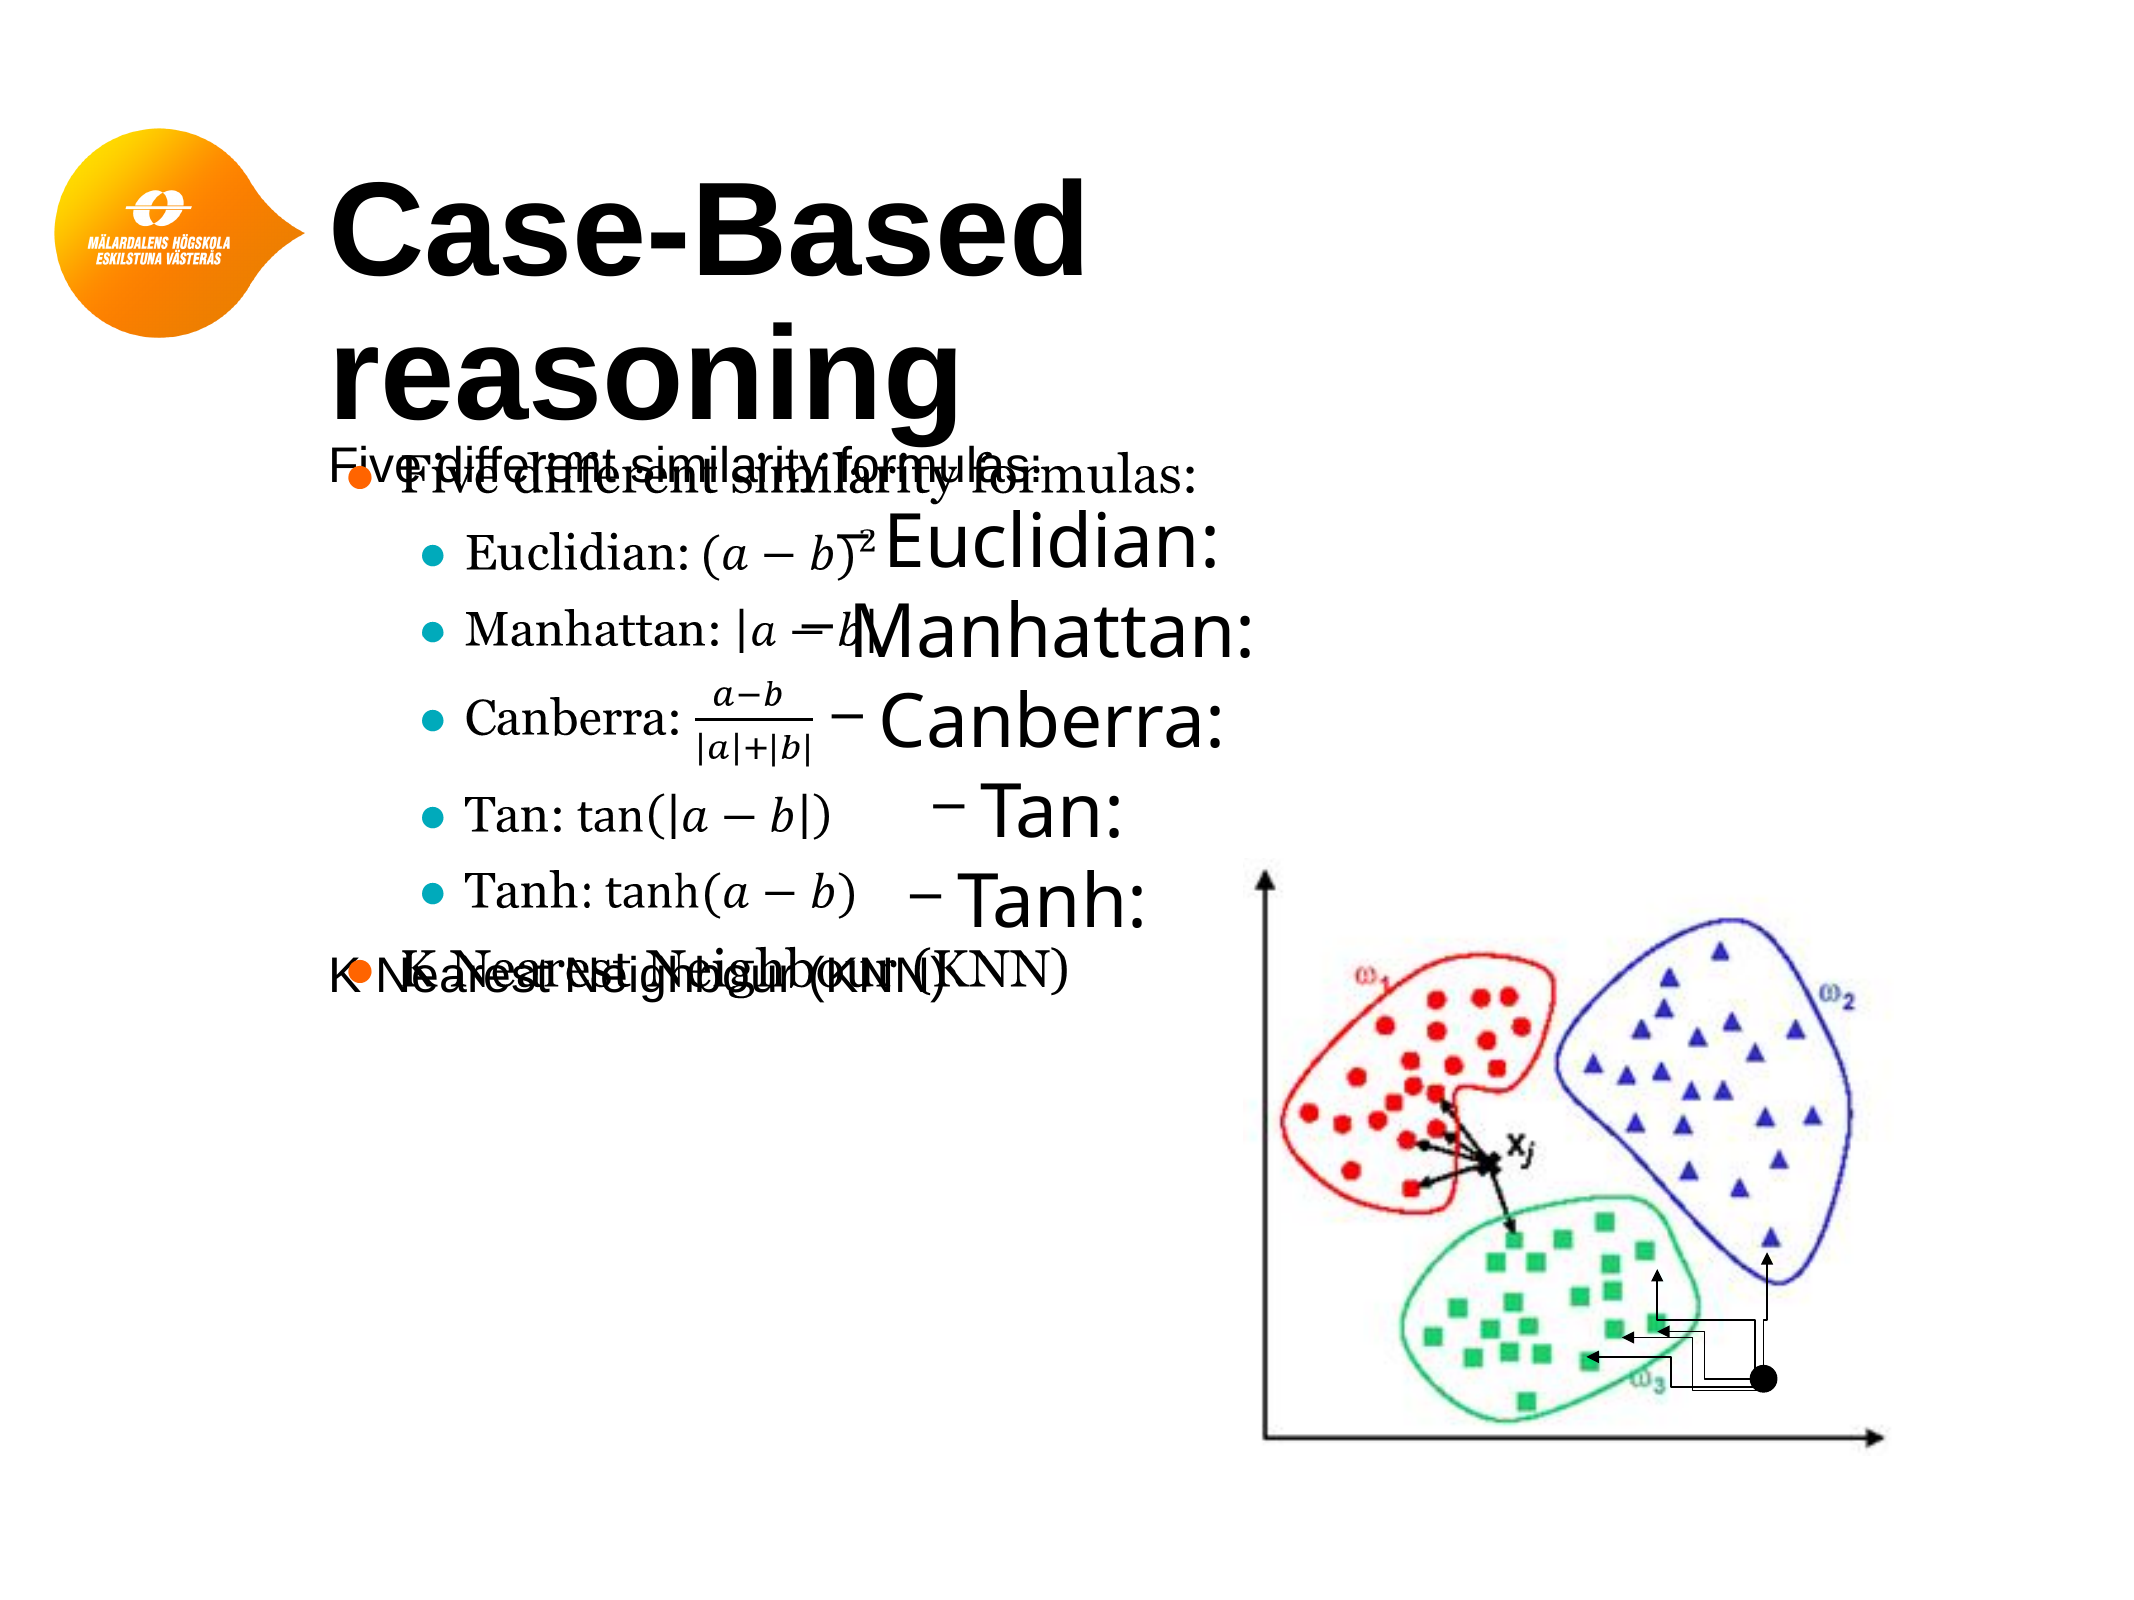

# Case-Based reasoning
Five different similarity formulas:
Euclidian:
Manhattan:
Canberra:
Tan:
Tanh:
K Nearest Neighbour (KNN)